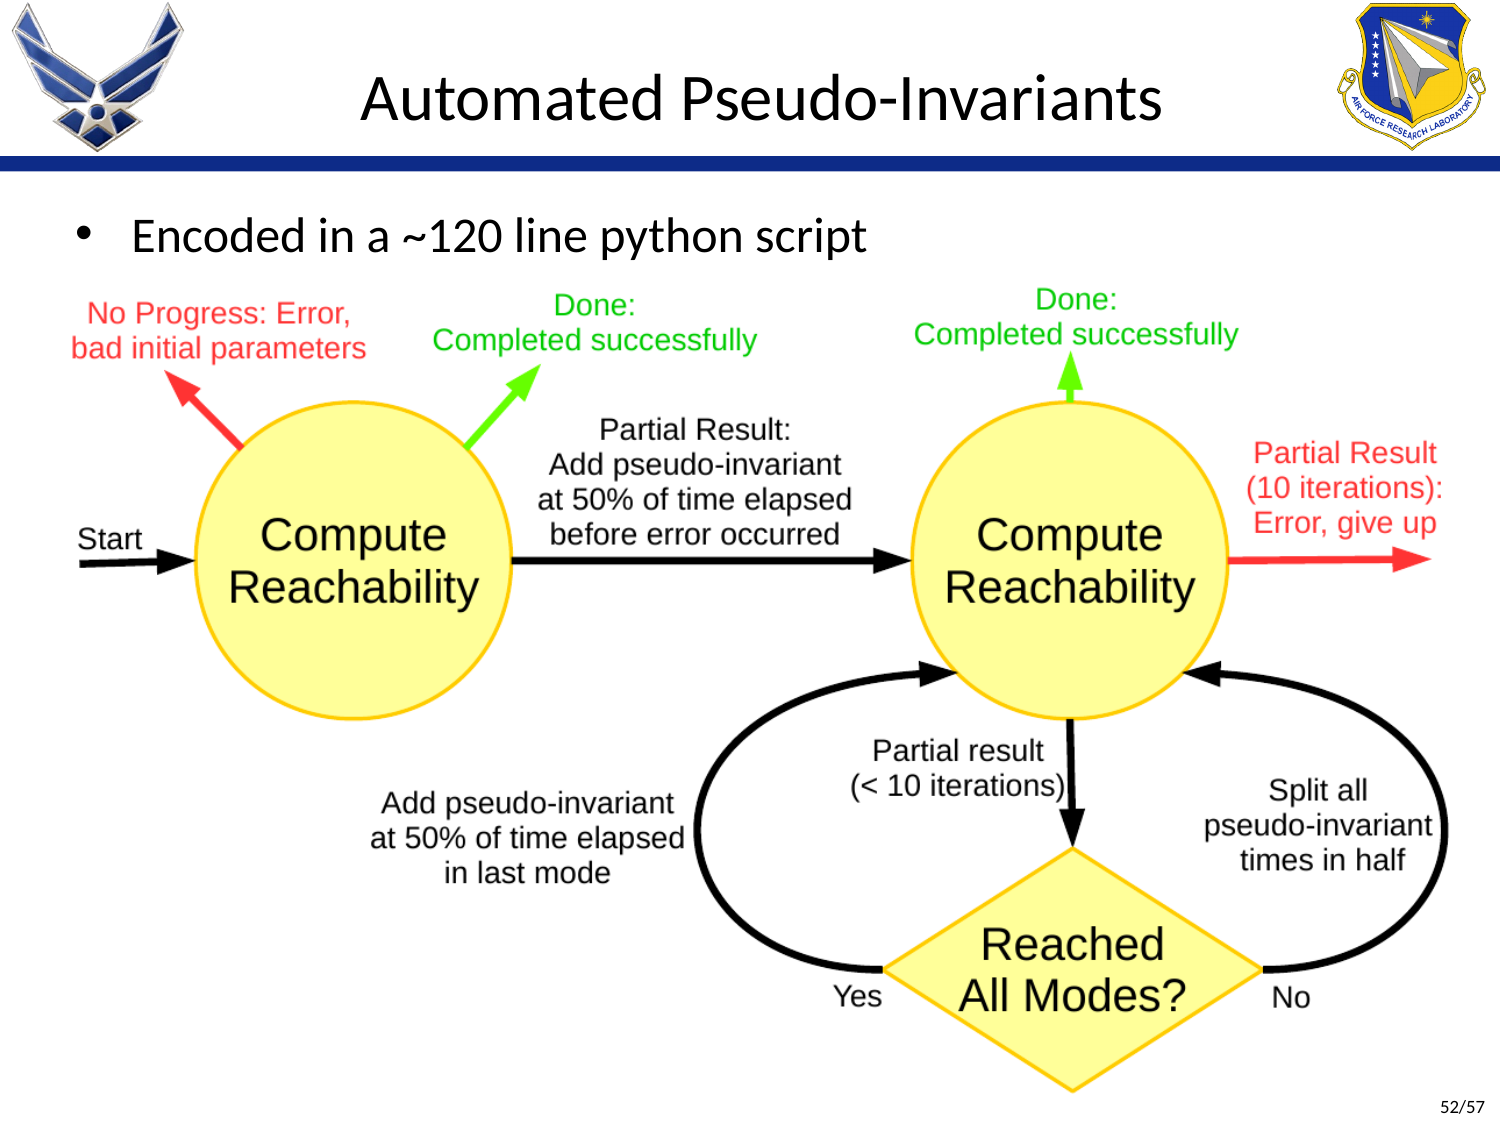

# Automated Pseudo-Invariants
Encoded in a ~120 line python script